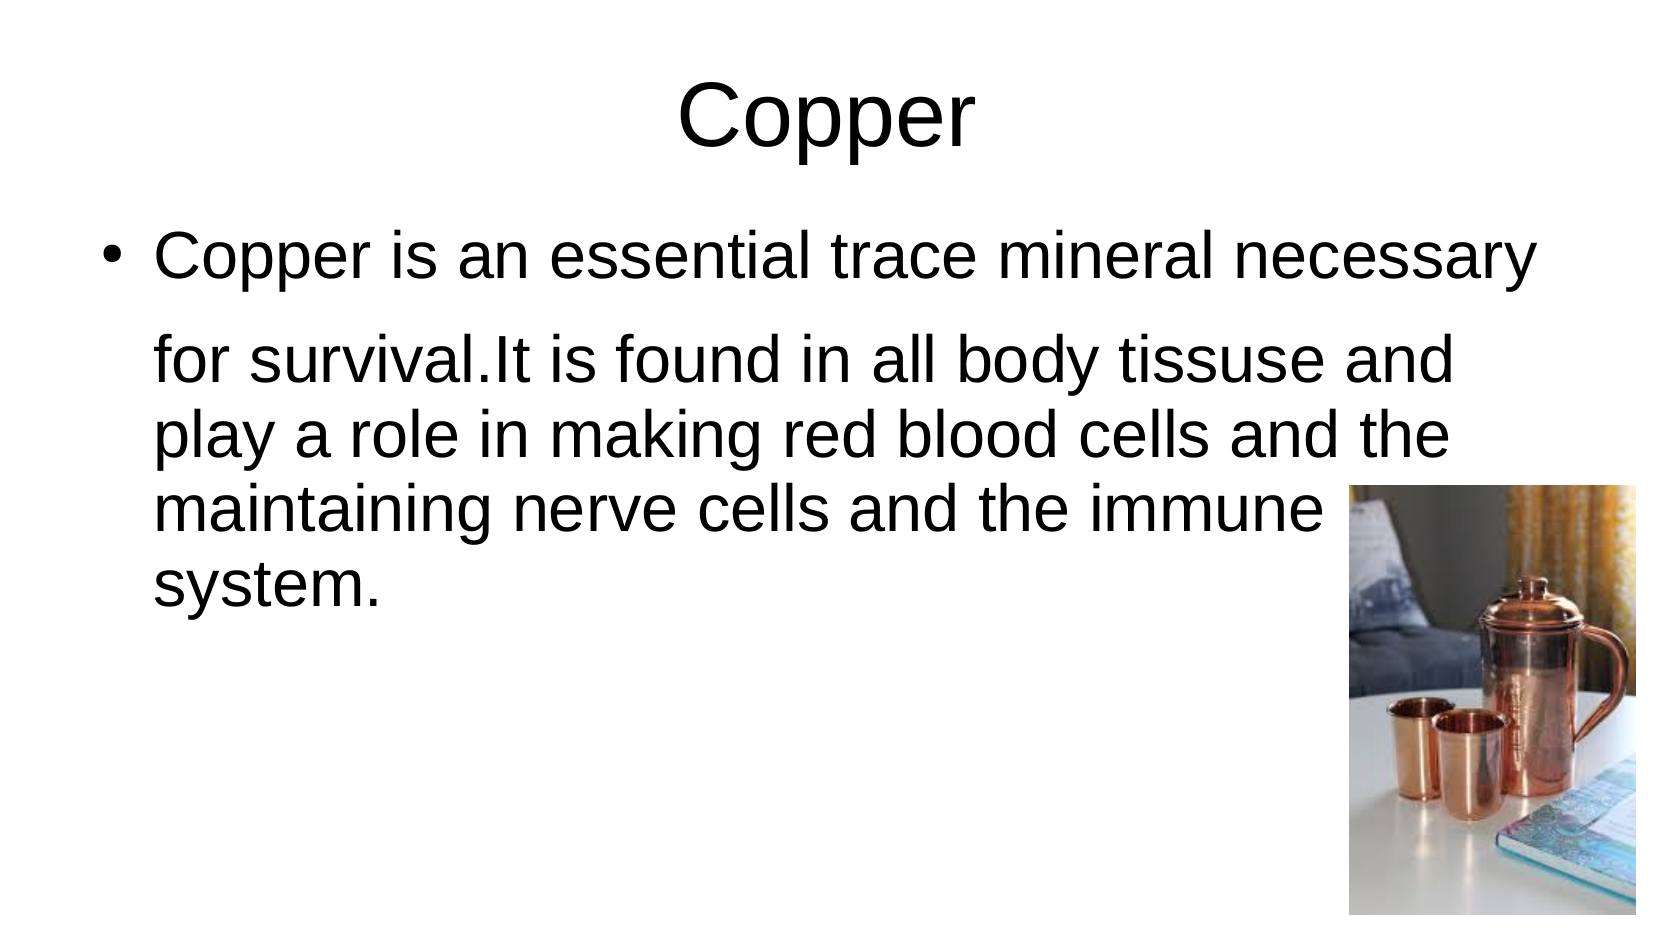

# Copper
Copper is an essential trace mineral necessary
for survival.It is found in all body tissuse and play a role in making red blood cells and the maintaining nerve cells and the immune system.